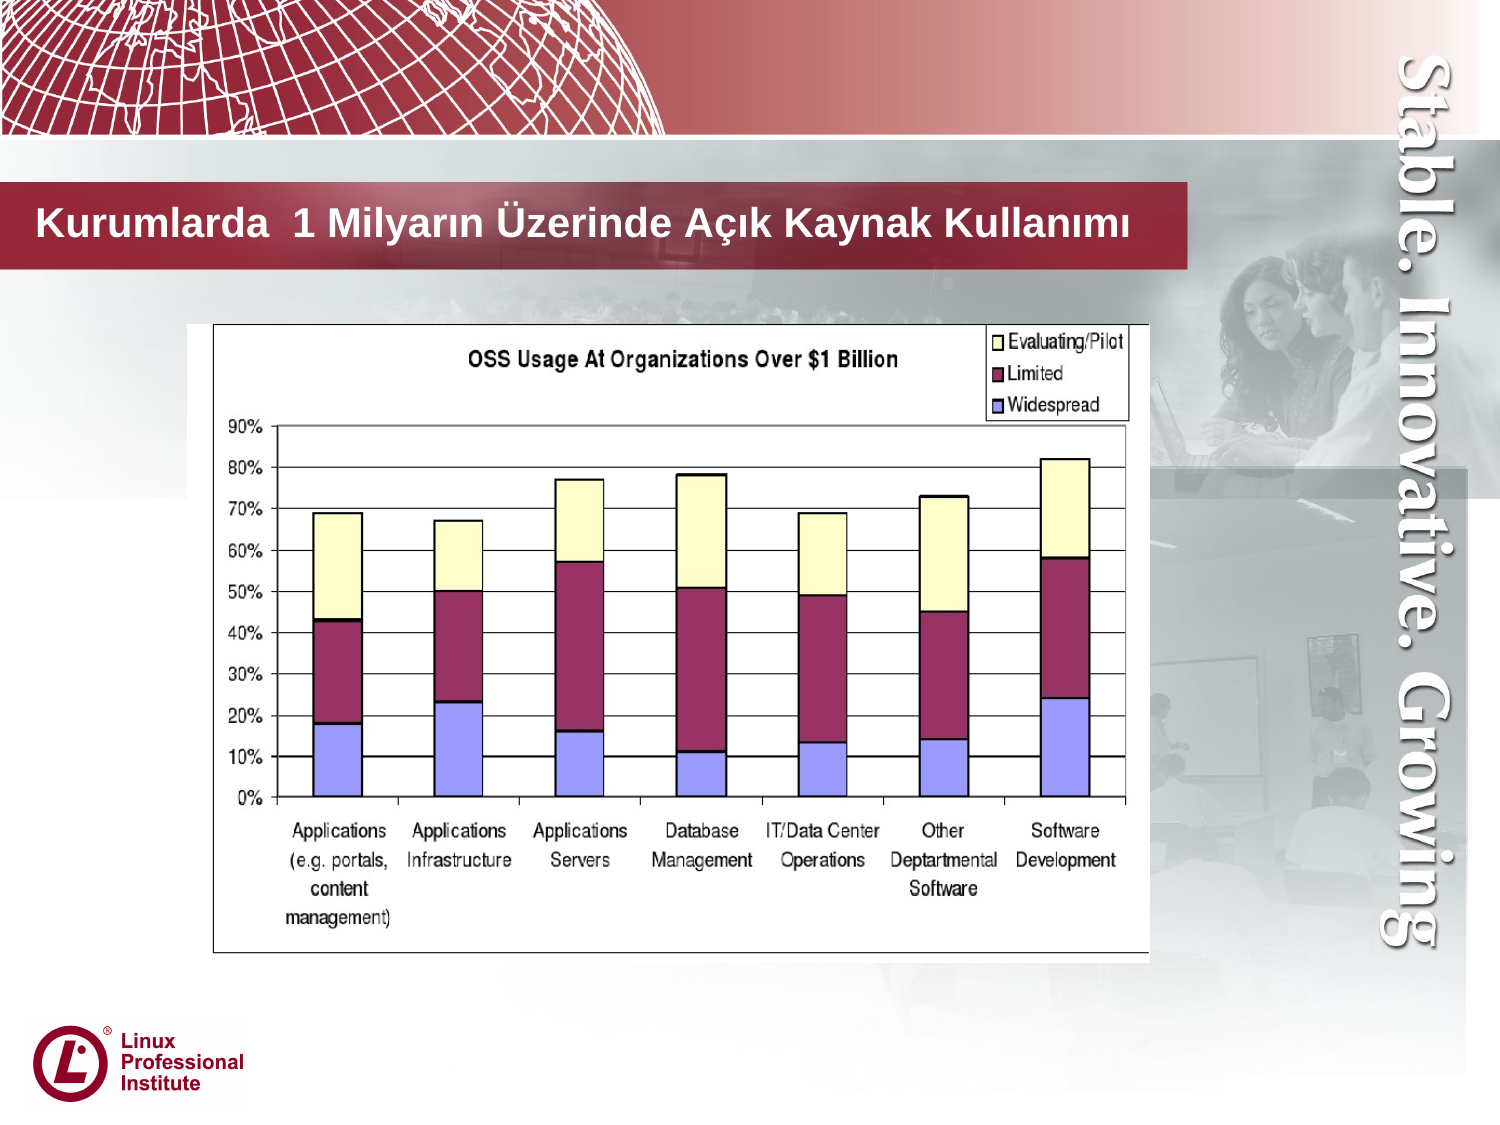

Kurumlarda 1 Milyarın Üzerinde Açık Kaynak Kullanımı